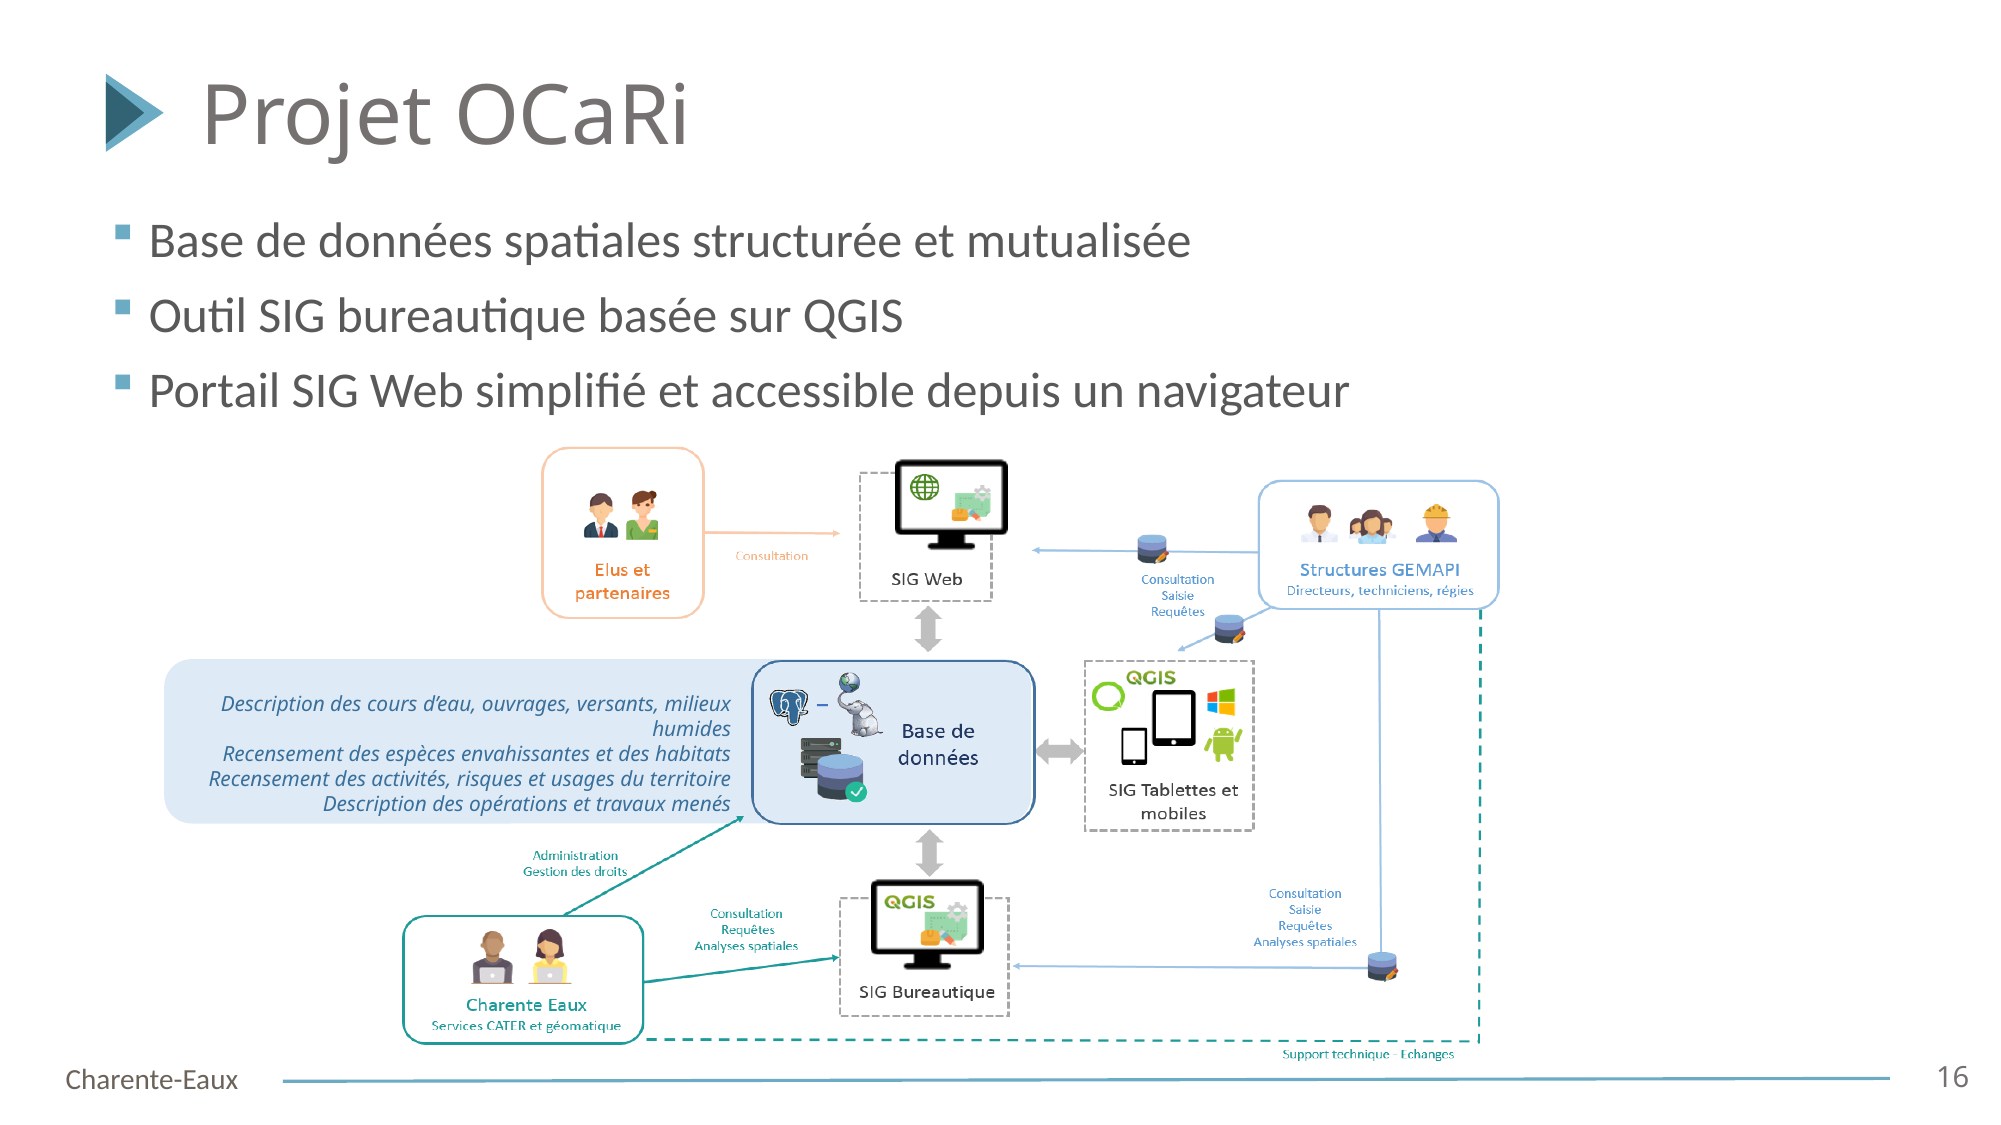

# Projet OCaRi
Base de données spatiales structurée et mutualisée
Outil SIG bureautique basée sur QGIS
Portail SIG Web simplifié et accessible depuis un navigateur
Description des cours d’eau, ouvrages, versants, milieux humides
Recensement des espèces envahissantes et des habitats
Recensement des activités, risques et usages du territoire
Description des opérations et travaux menés